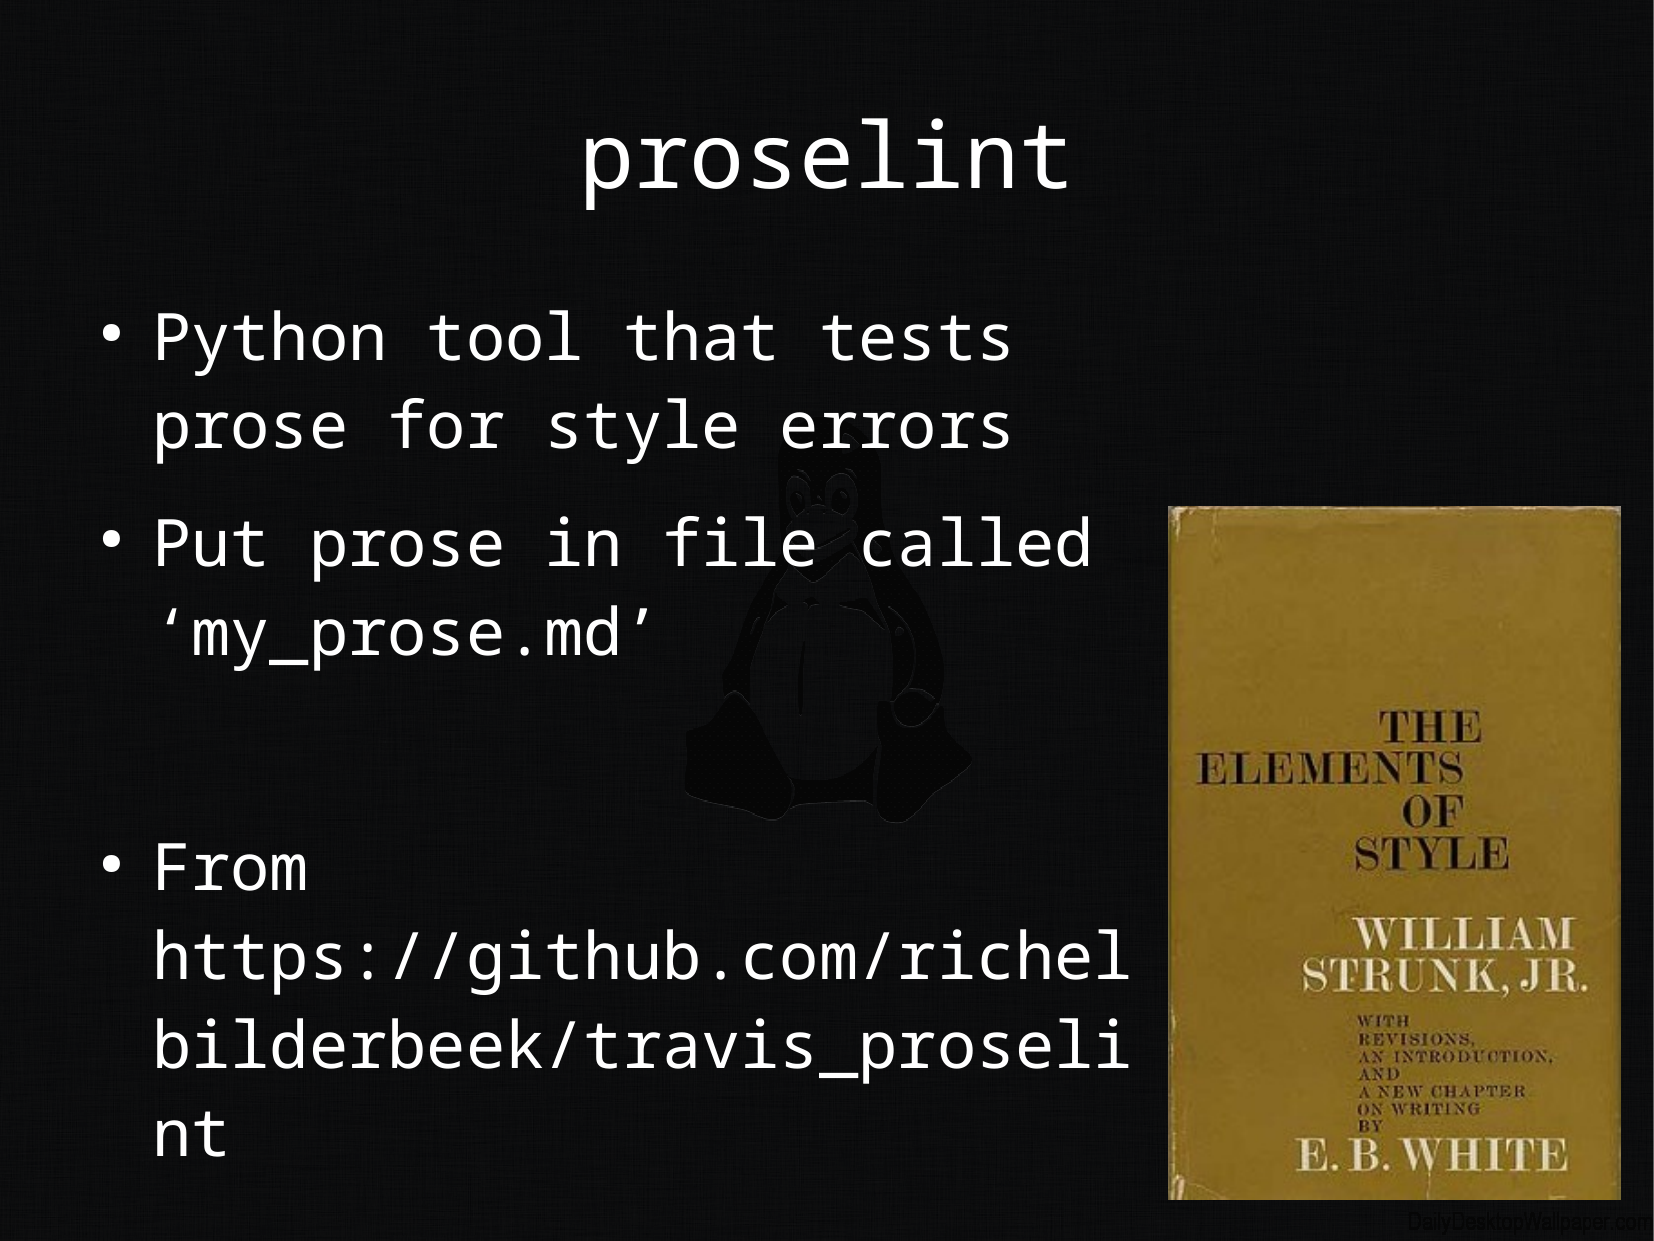

# proselint
Python tool that tests prose for style errors
Put prose in file called ‘my_prose.md’
From https://github.com/richelbilderbeek/travis_proselint